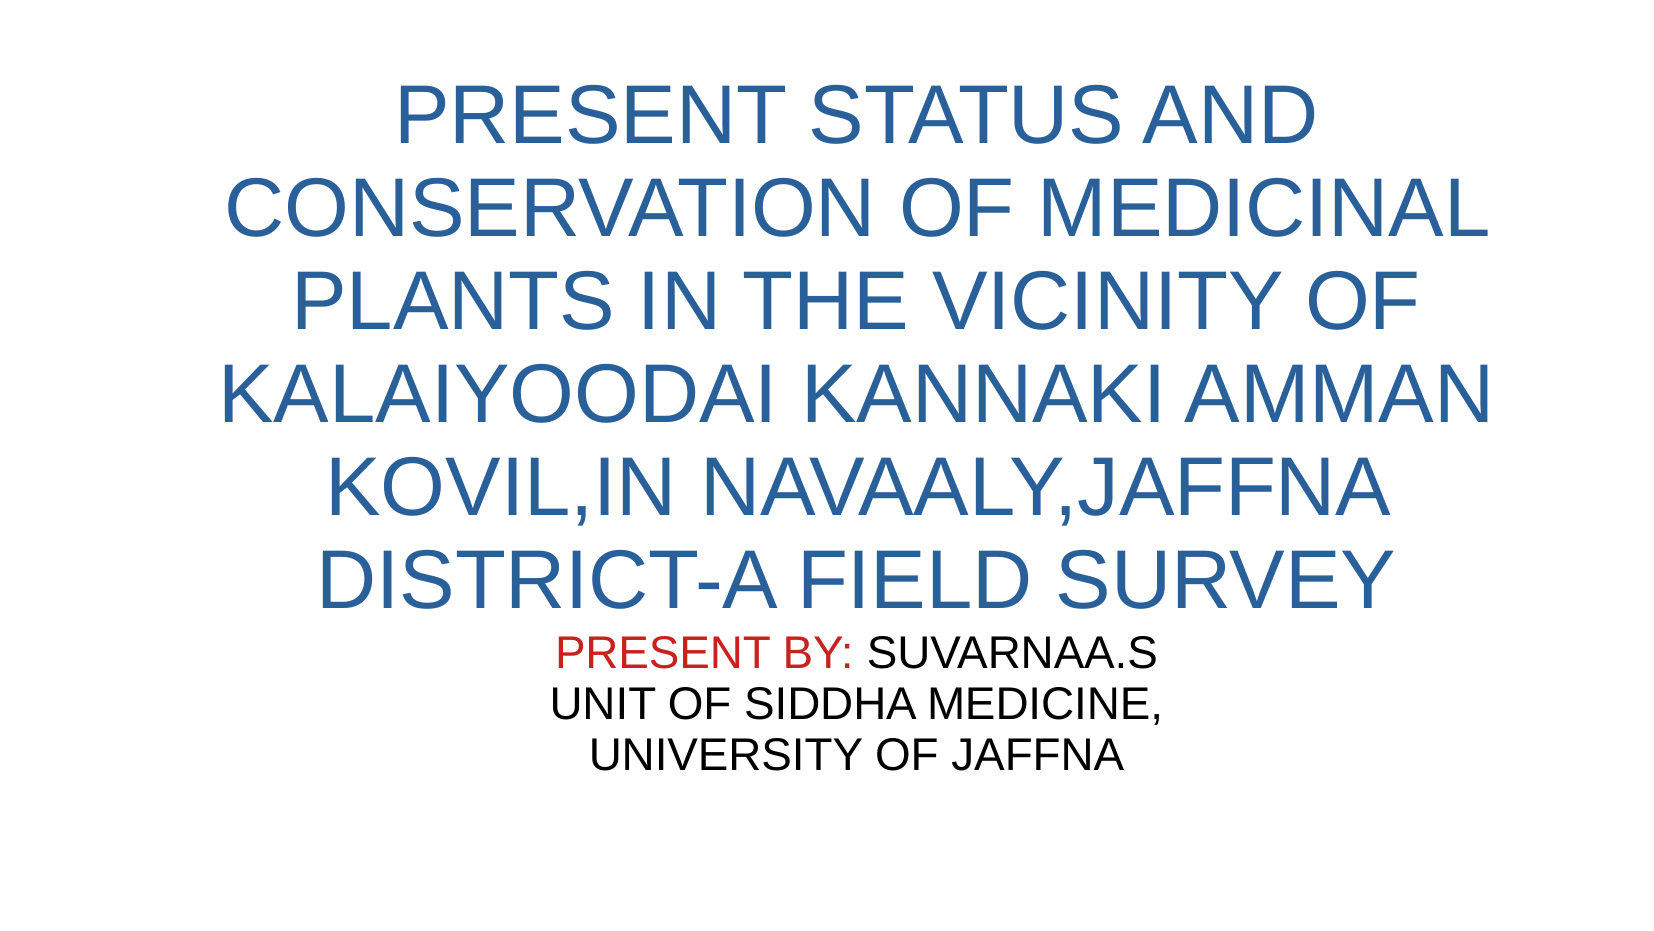

# PRESENT STATUS AND CONSERVATION OF MEDICINAL PLANTS IN THE VICINITY OF KALAIYOODAI KANNAKI AMMAN KOVIL,IN NAVAALY,JAFFNA DISTRICT-A FIELD SURVEY PRESENT BY: SUVARNAA.S UNIT OF SIDDHA MEDICINE, UNIVERSITY OF JAFFNA